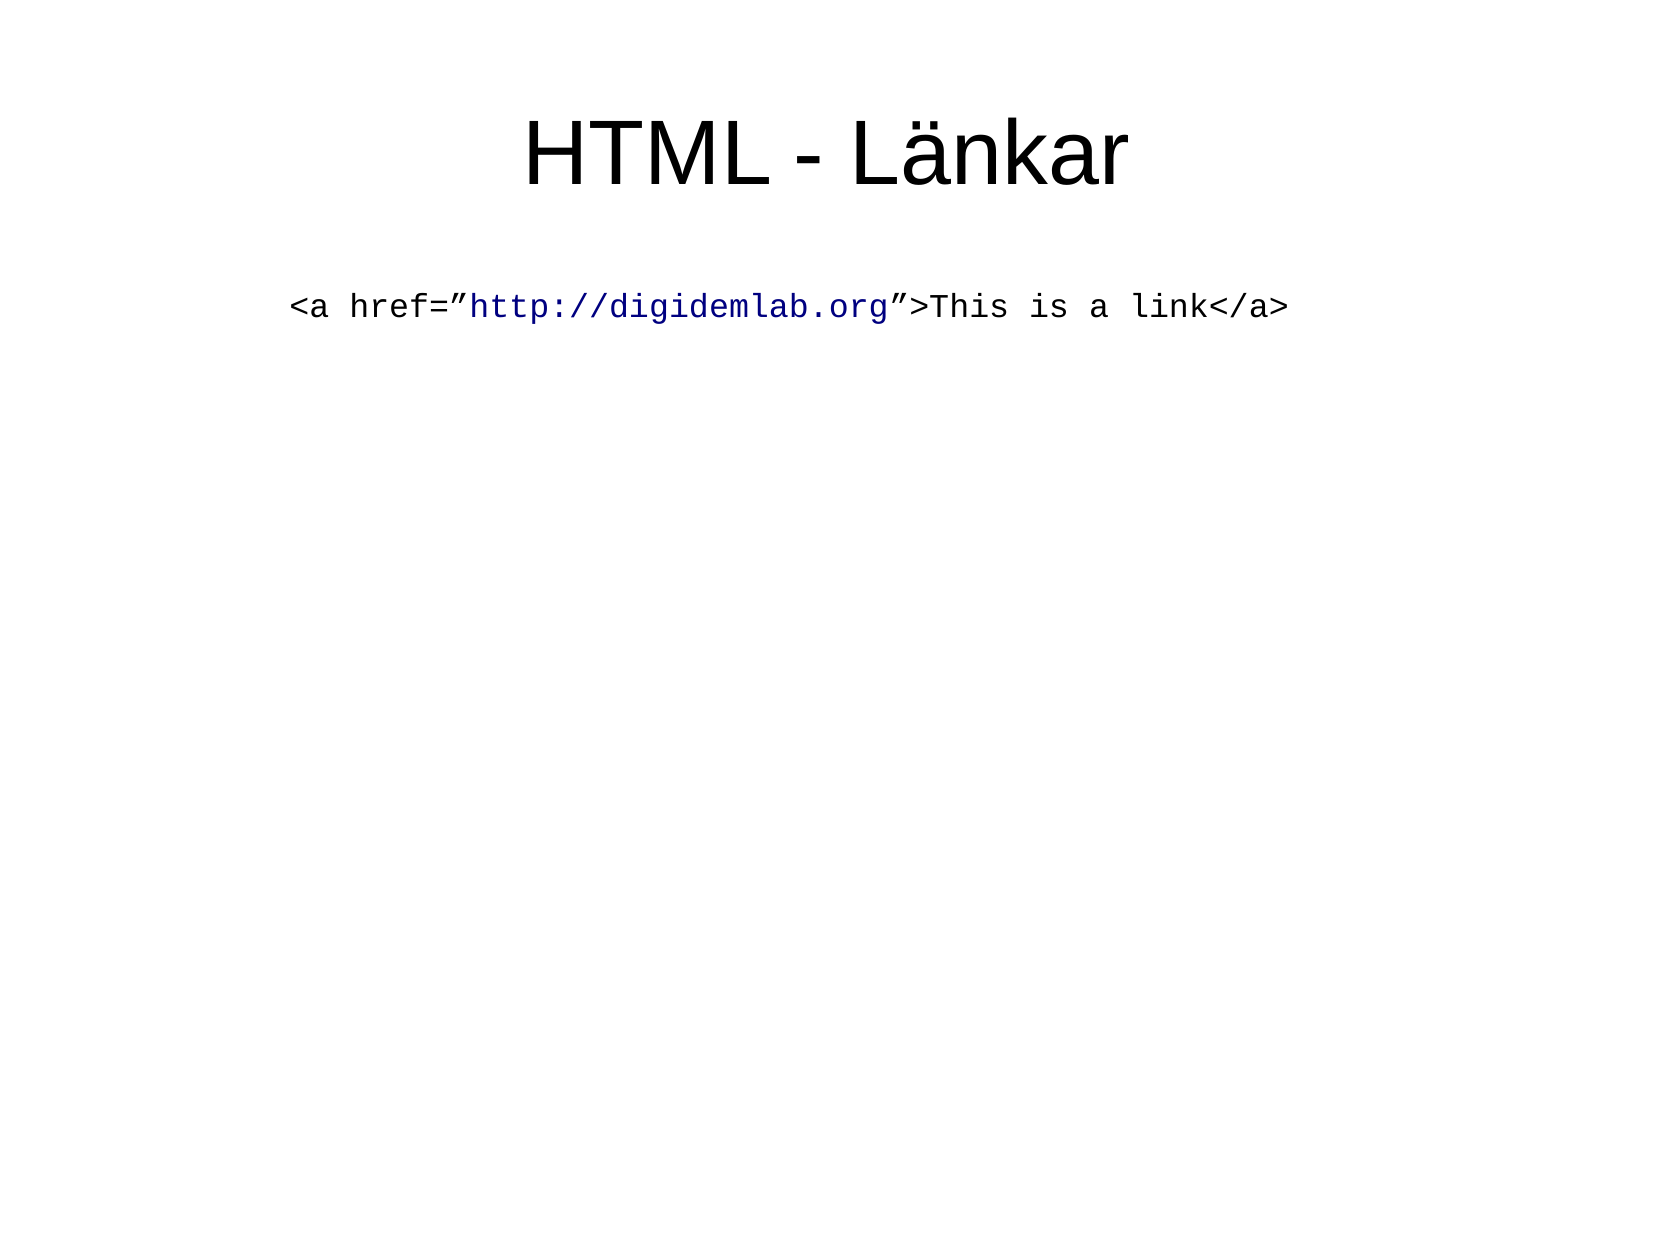

# HTML - Länkar
<a href=”http://digidemlab.org”>This is a link</a>